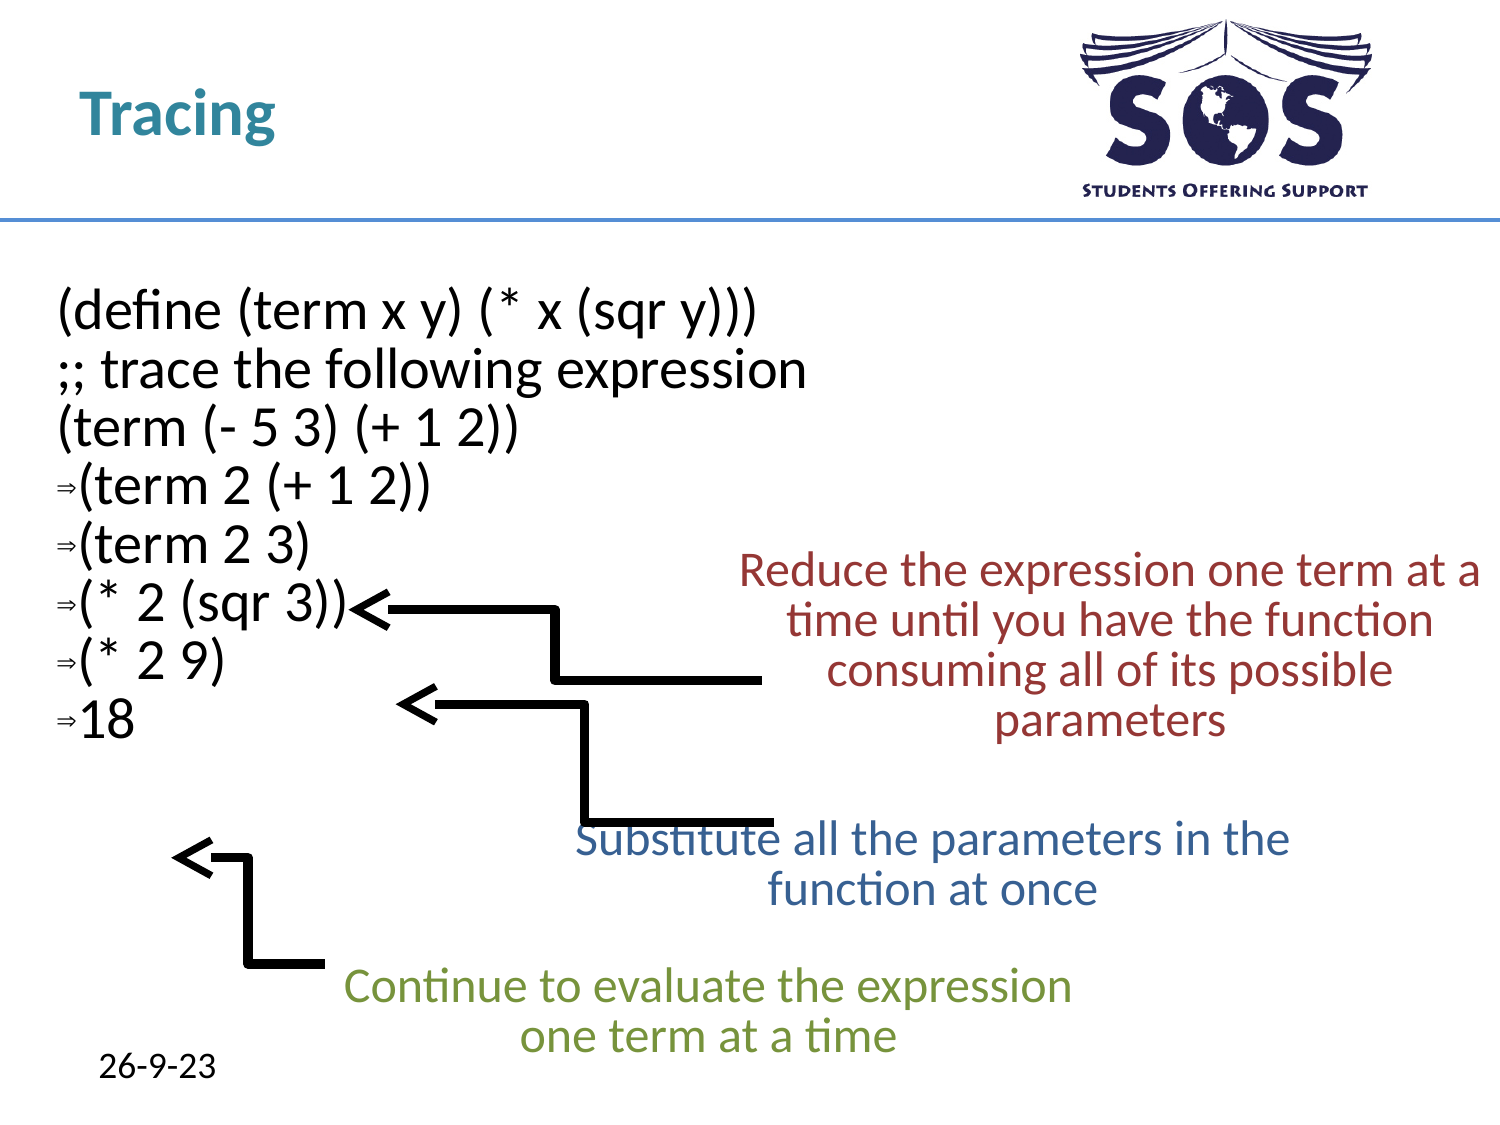

# Tracing
(define (term x y) (* x (sqr y)))
;; trace the following expression
(term (- 5 3) (+ 1 2))
(term 2 (+ 1 2))
(term 2 3)
(* 2 (sqr 3))
(* 2 9)
18
Reduce the expression one term at a time until you have the function consuming all of its possible parameters
Substitute all the parameters in the function at once
Continue to evaluate the expression one term at a time